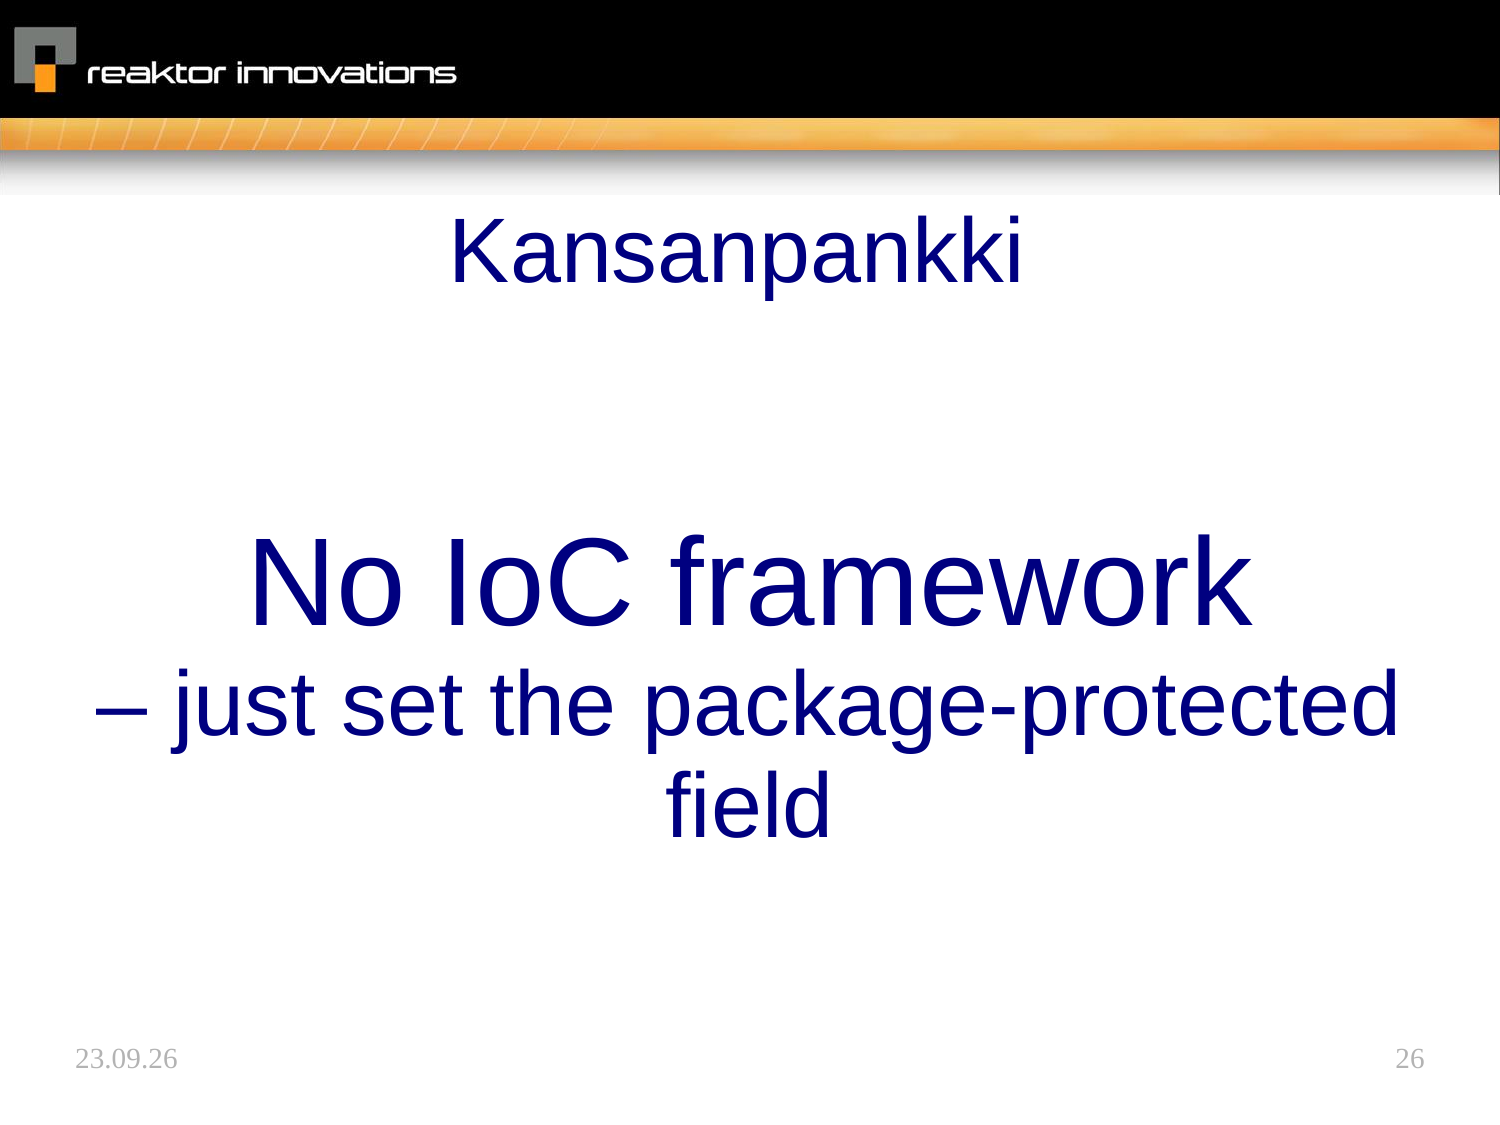

# Kansanpankki
No IoC framework
– just set the package-protected field
26